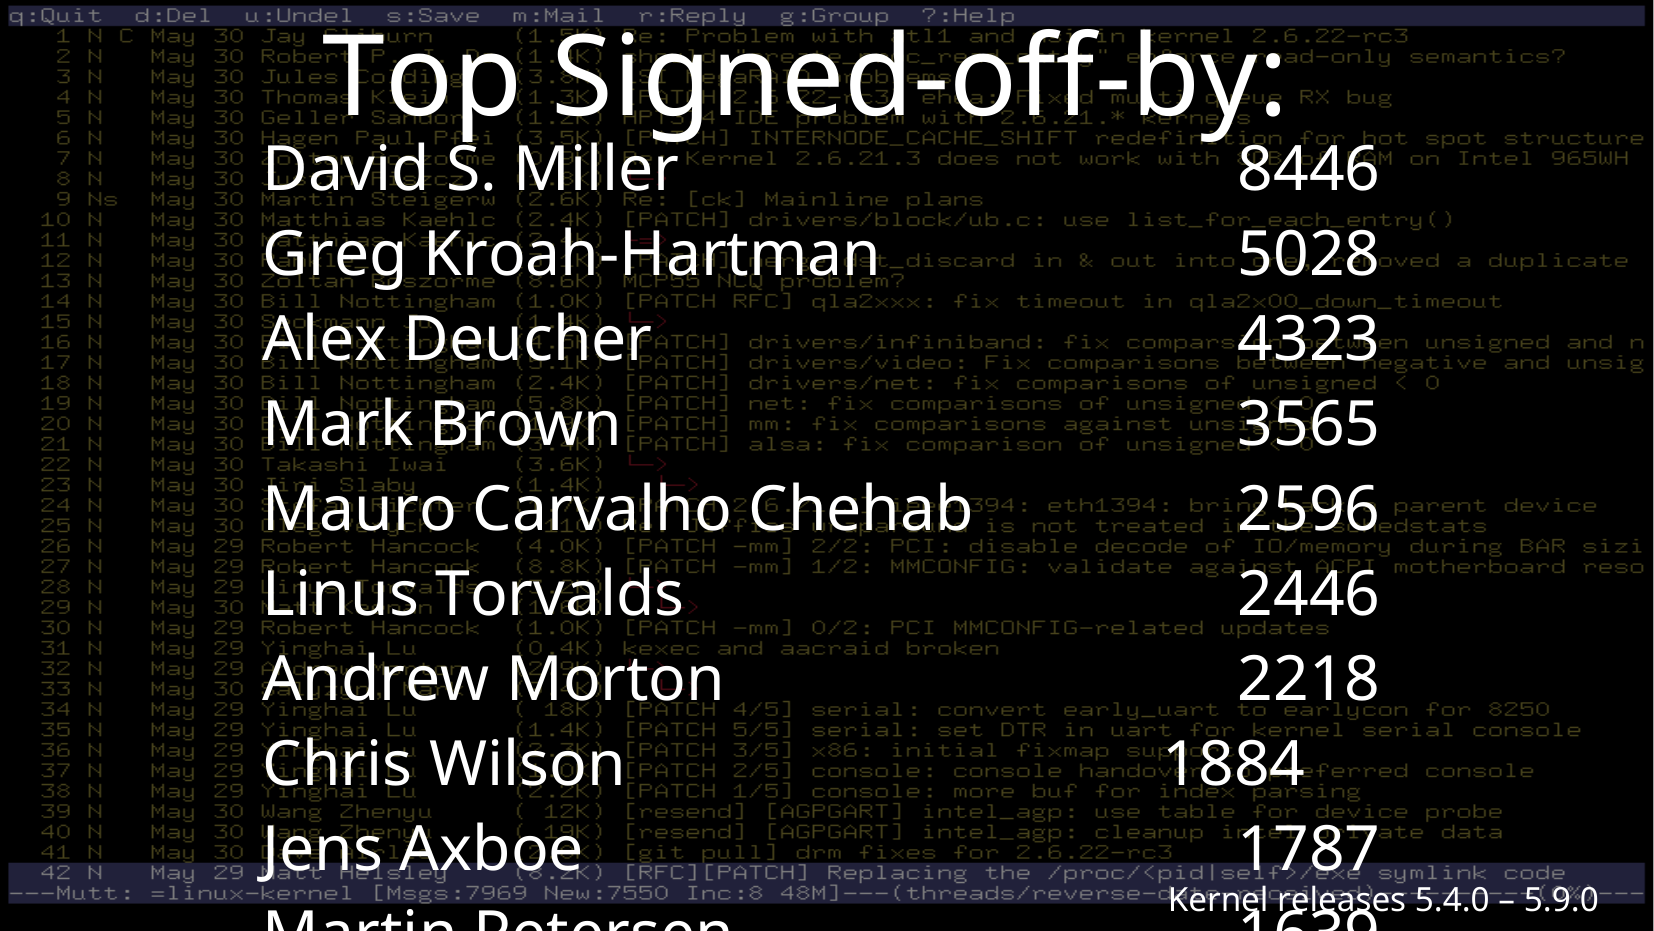

Top Signed-off-by:
David S. Miller								8446
Greg Kroah-Hartman					5028
Alex Deucher								4323
Mark Brown									3565
Mauro Carvalho Chehab				2596
Linus Torvalds								2446
Andrew Morton							2218
Chris Wilson								1884
Jens Axboe									1787
Martin Petersen							1639
Kernel releases 5.4.0 – 5.9.0